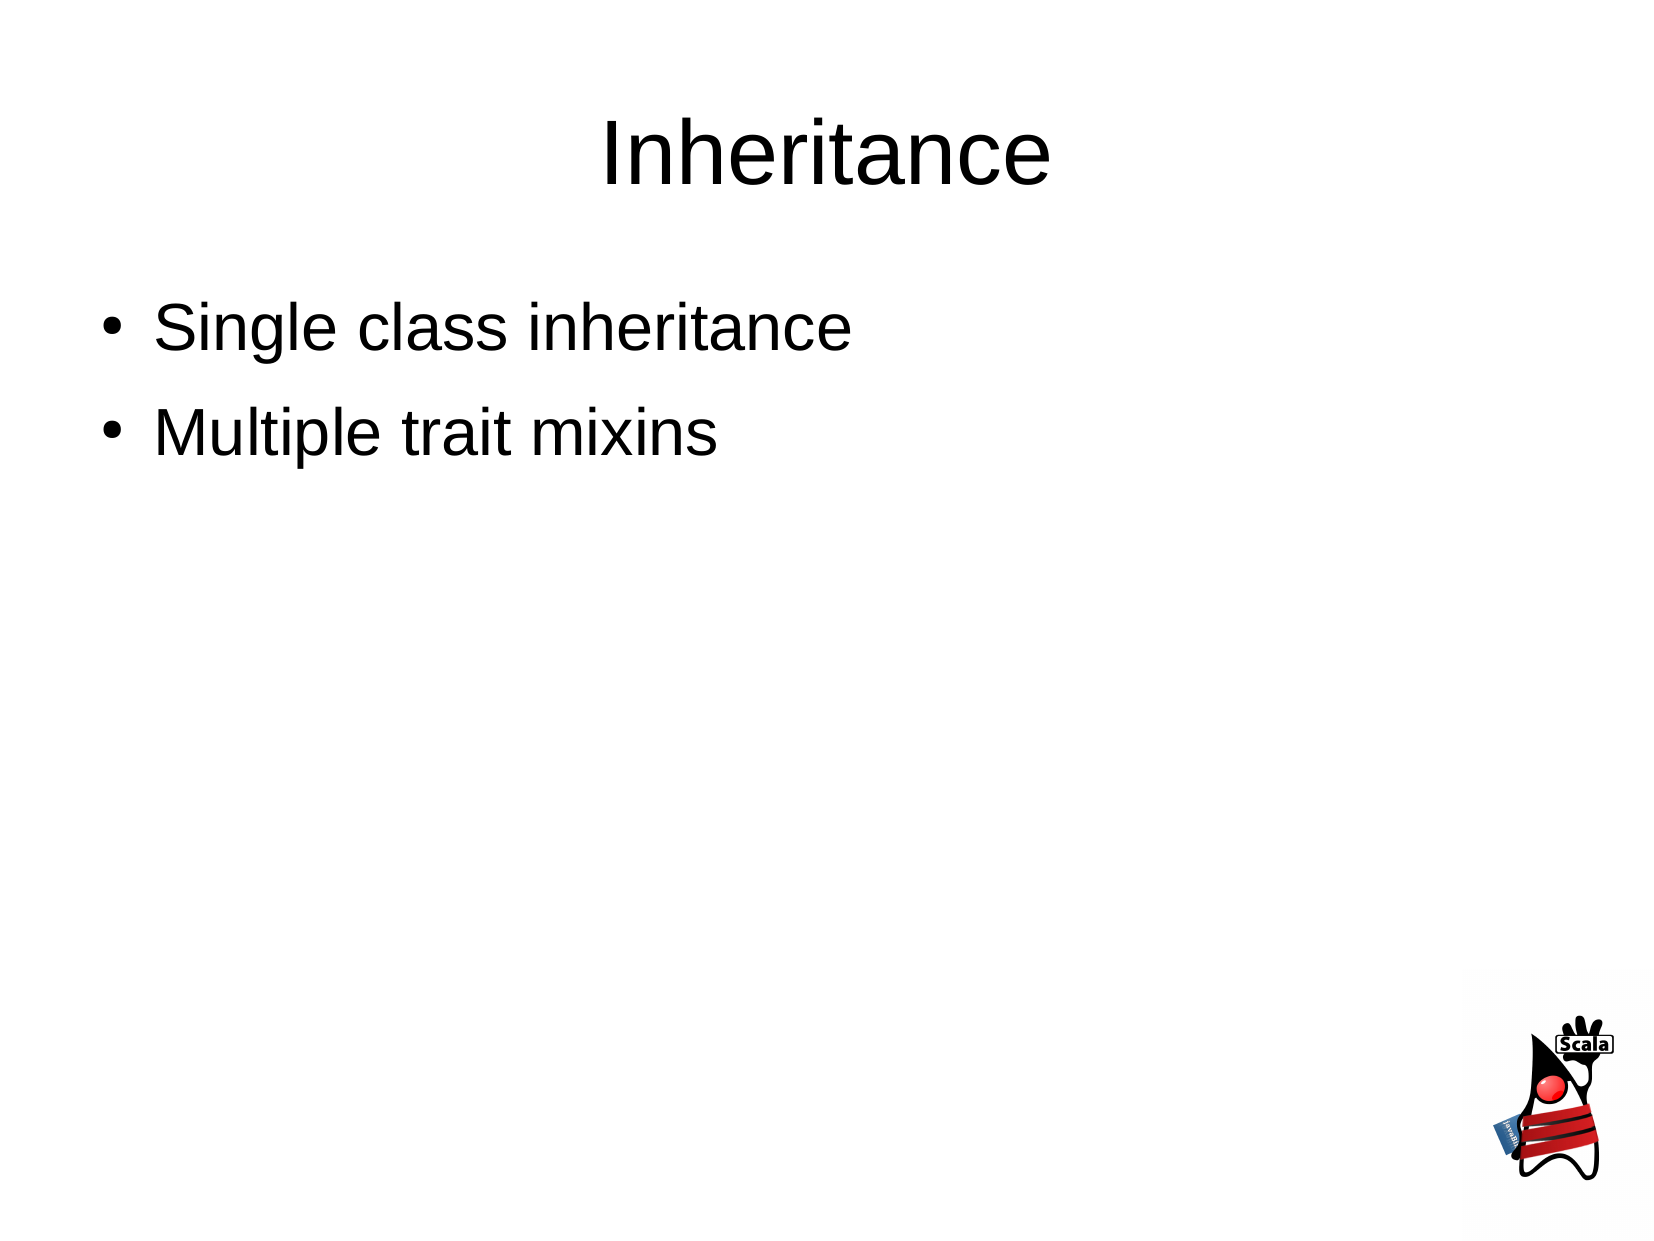

# Inheritance
Single class inheritance
Multiple trait mixins